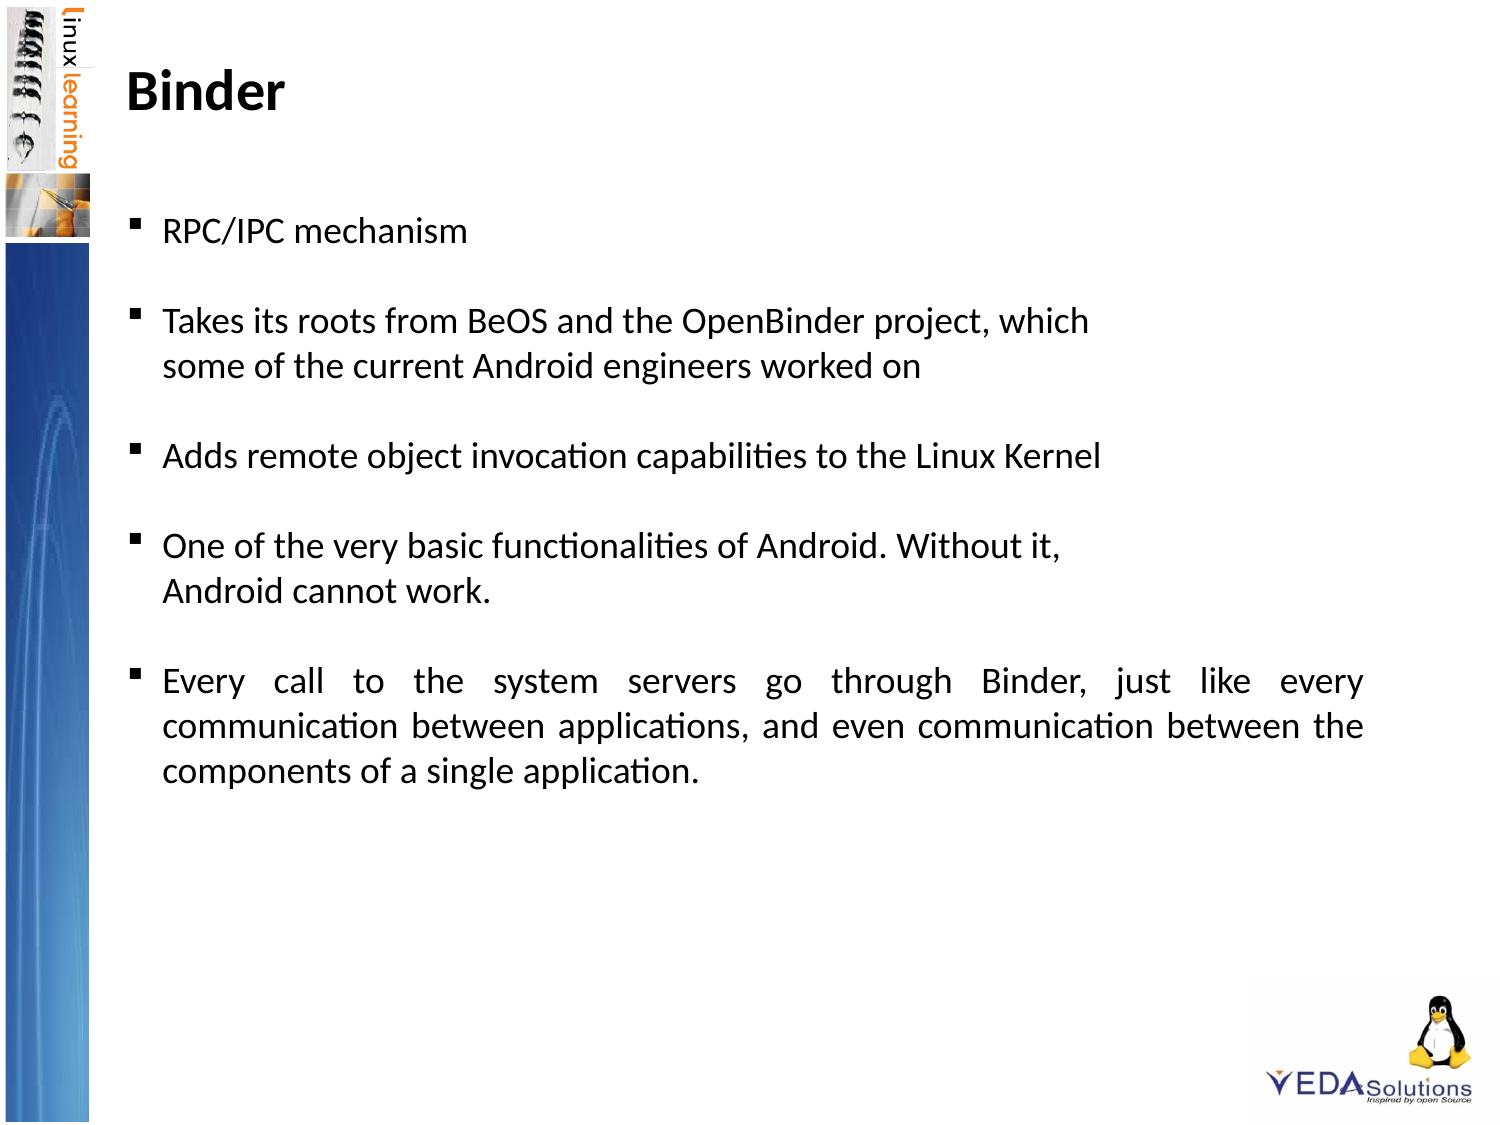

Binder
RPC/IPC mechanism
Takes its roots from BeOS and the OpenBinder project, which
some of the current Android engineers worked on
Adds remote object invocation capabilities to the Linux Kernel
One of the very basic functionalities of Android. Without it,
Android cannot work.
Every call to the system servers go through Binder, just like every communication between applications, and even communication between the components of a single application.